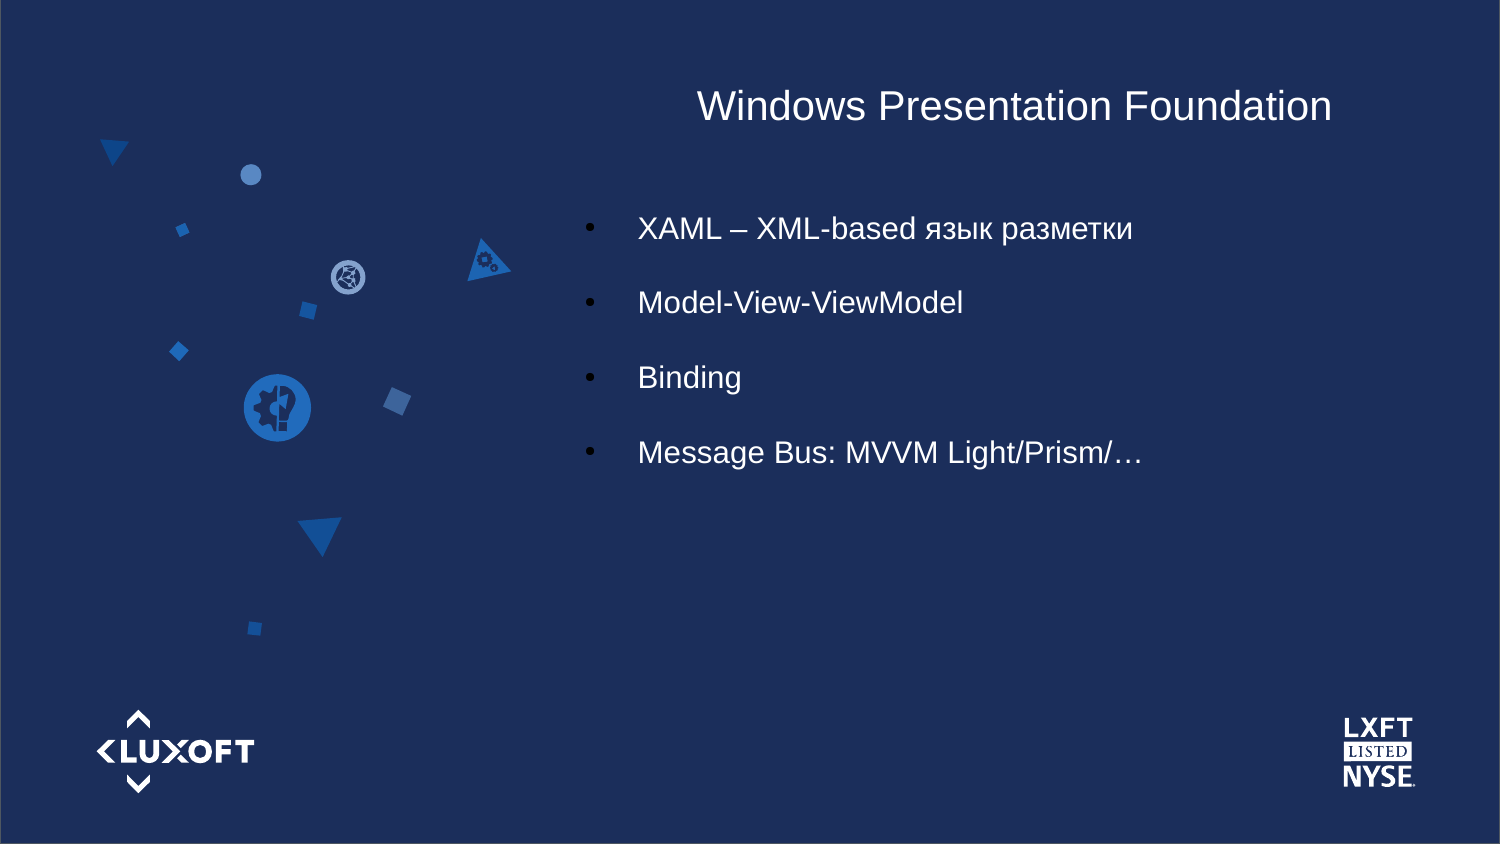

# Windows Presentation Foundation
XAML – XML-based язык разметки
Model-View-ViewModel
Binding
Message Bus: MVVM Light/Prism/…